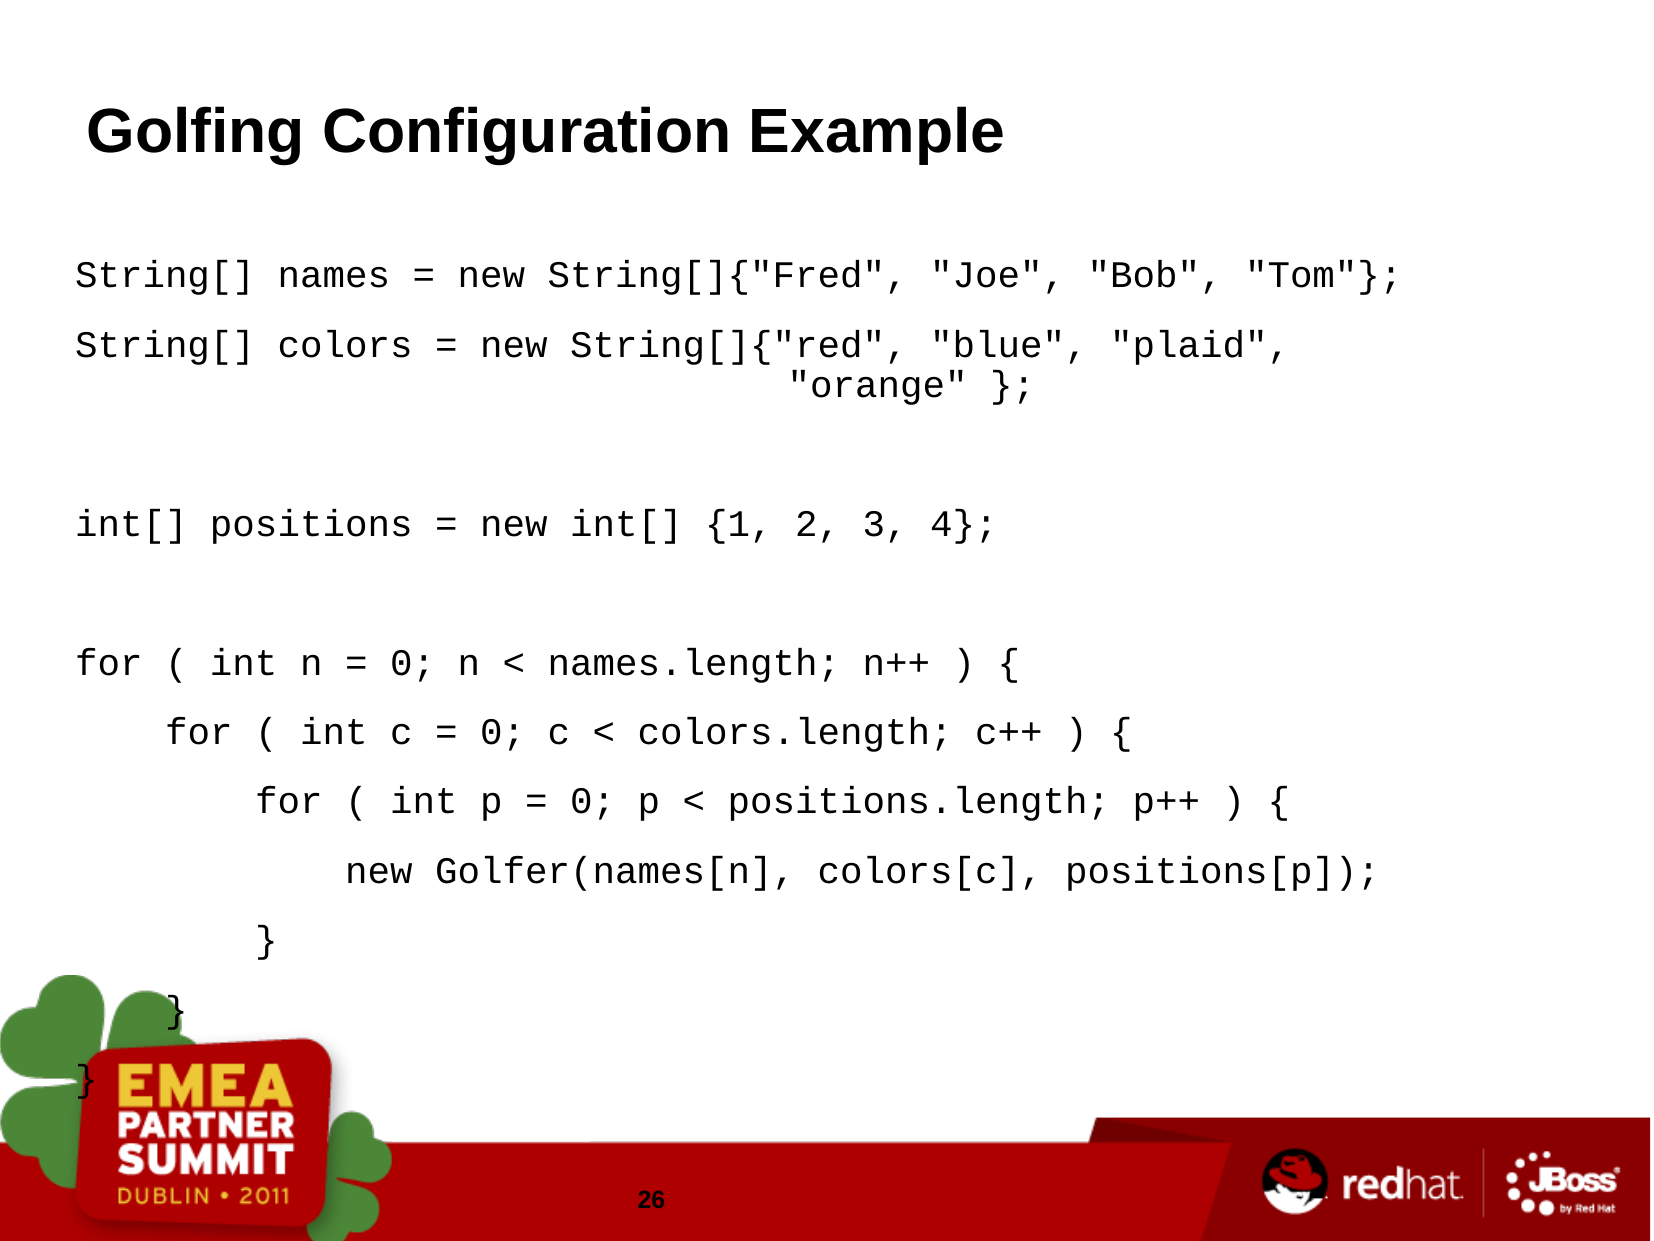

# Golfing Configuration Example
String[] names = new String[]{"Fred", "Joe", "Bob", "Tom"};
String[] colors = new String[]{"red", "blue", "plaid", 				 "orange" };
int[] positions = new int[] {1, 2, 3, 4};
for ( int n = 0; n < names.length; n++ ) {
 for ( int c = 0; c < colors.length; c++ ) {
 for ( int p = 0; p < positions.length; p++ ) {
 new Golfer(names[n], colors[c], positions[p]);
 }
 }
}